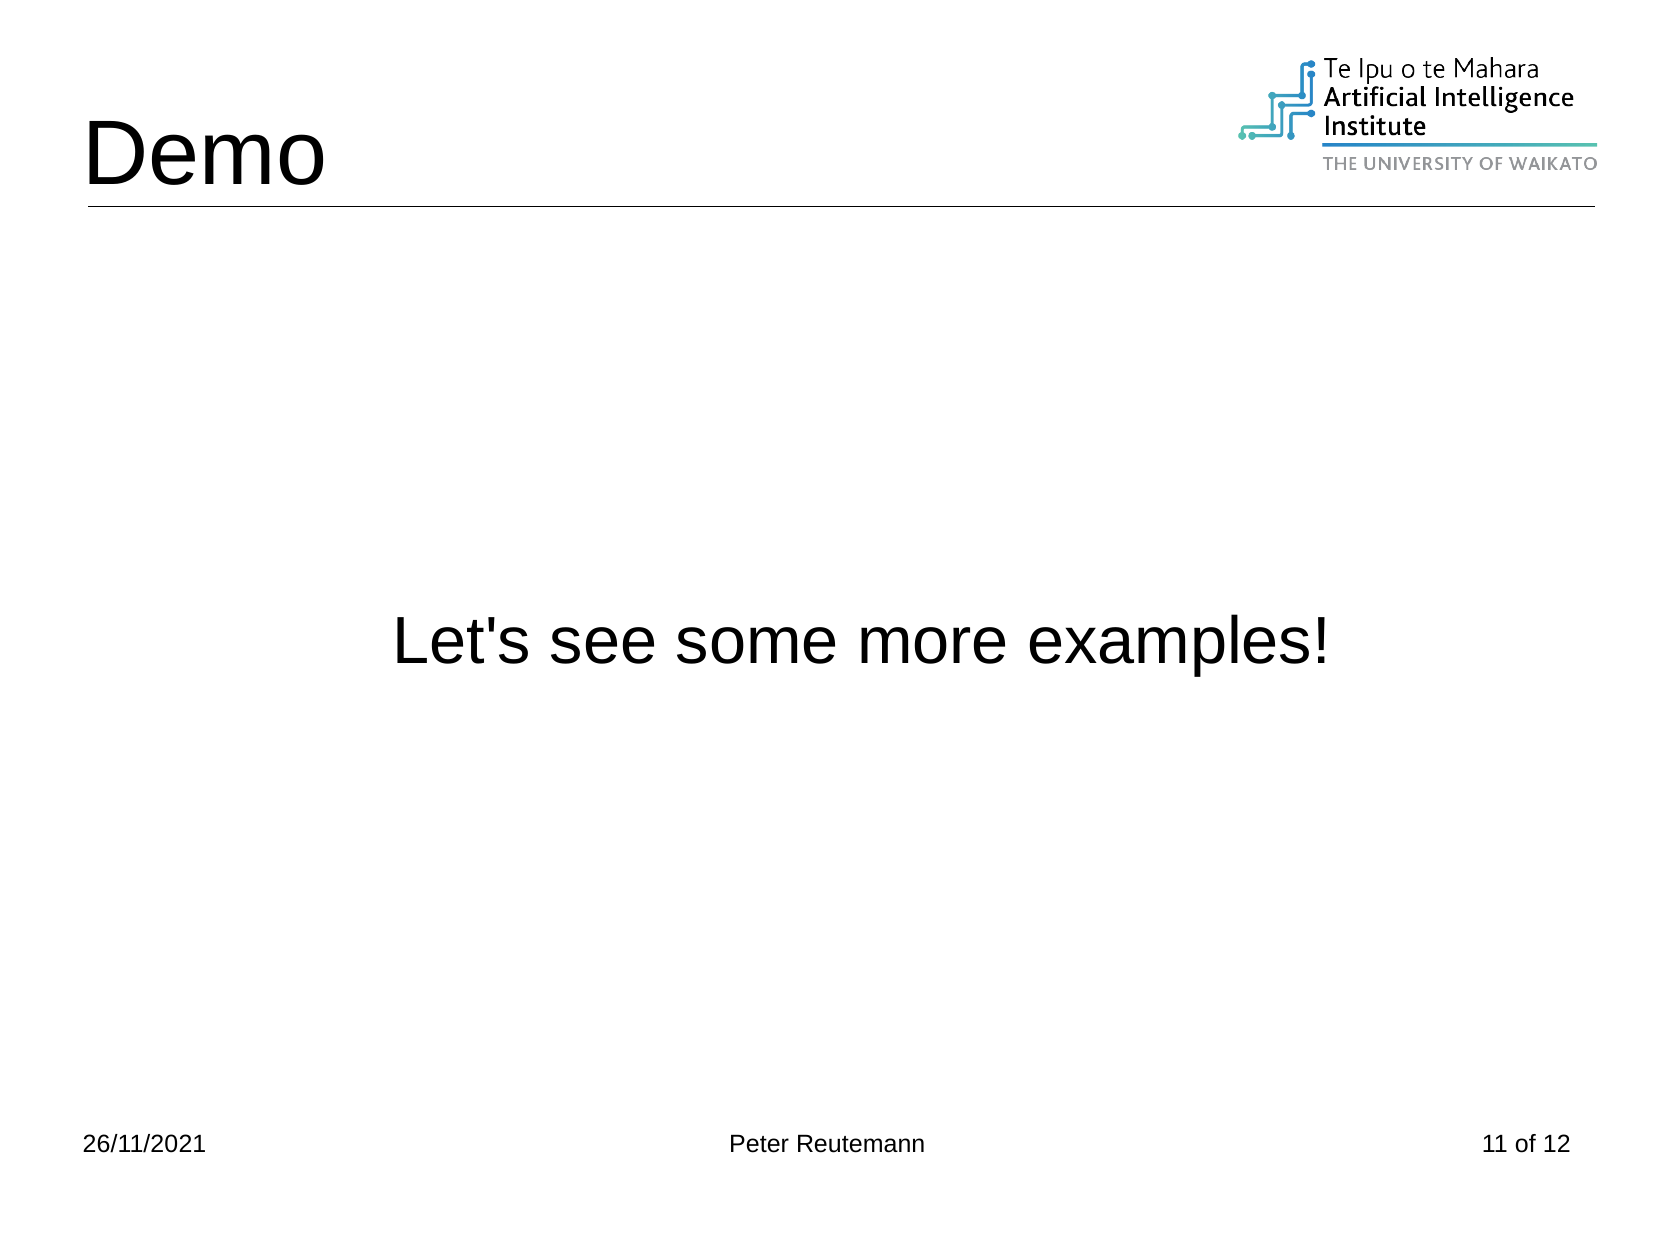

# Demo
Let's see some more examples!
26/11/2021
Peter Reutemann
11